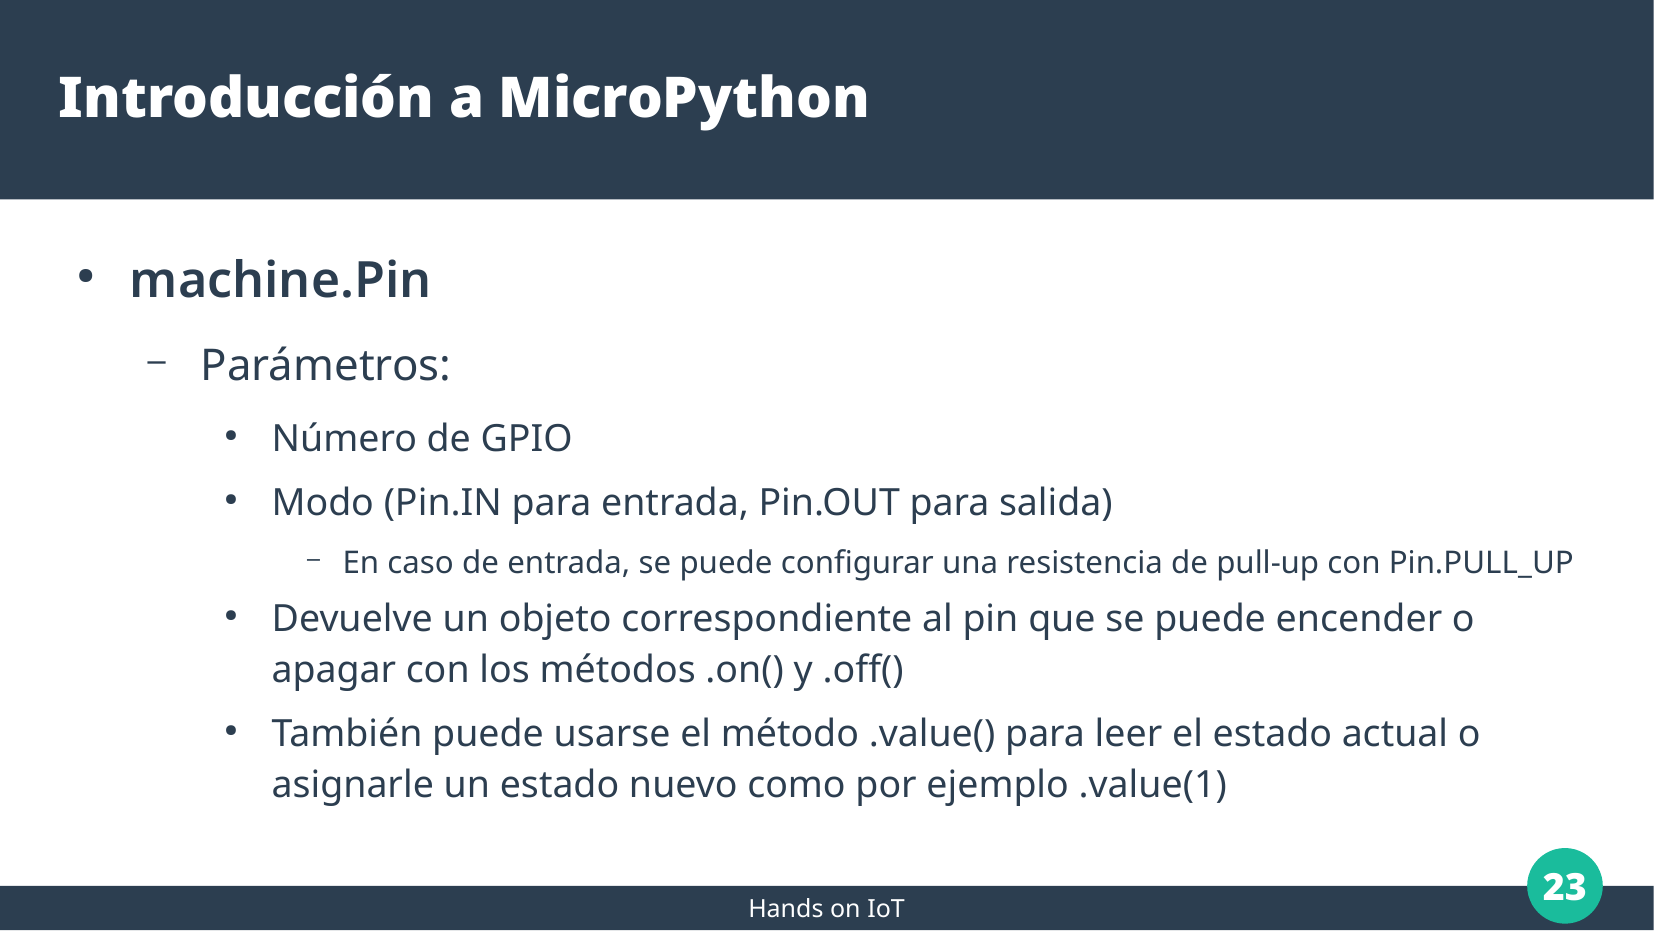

# Introducción a MicroPython
machine.Pin
Parámetros:
Número de GPIO
Modo (Pin.IN para entrada, Pin.OUT para salida)
En caso de entrada, se puede configurar una resistencia de pull-up con Pin.PULL_UP
Devuelve un objeto correspondiente al pin que se puede encender o apagar con los métodos .on() y .off()
También puede usarse el método .value() para leer el estado actual o asignarle un estado nuevo como por ejemplo .value(1)
Hands on IoT